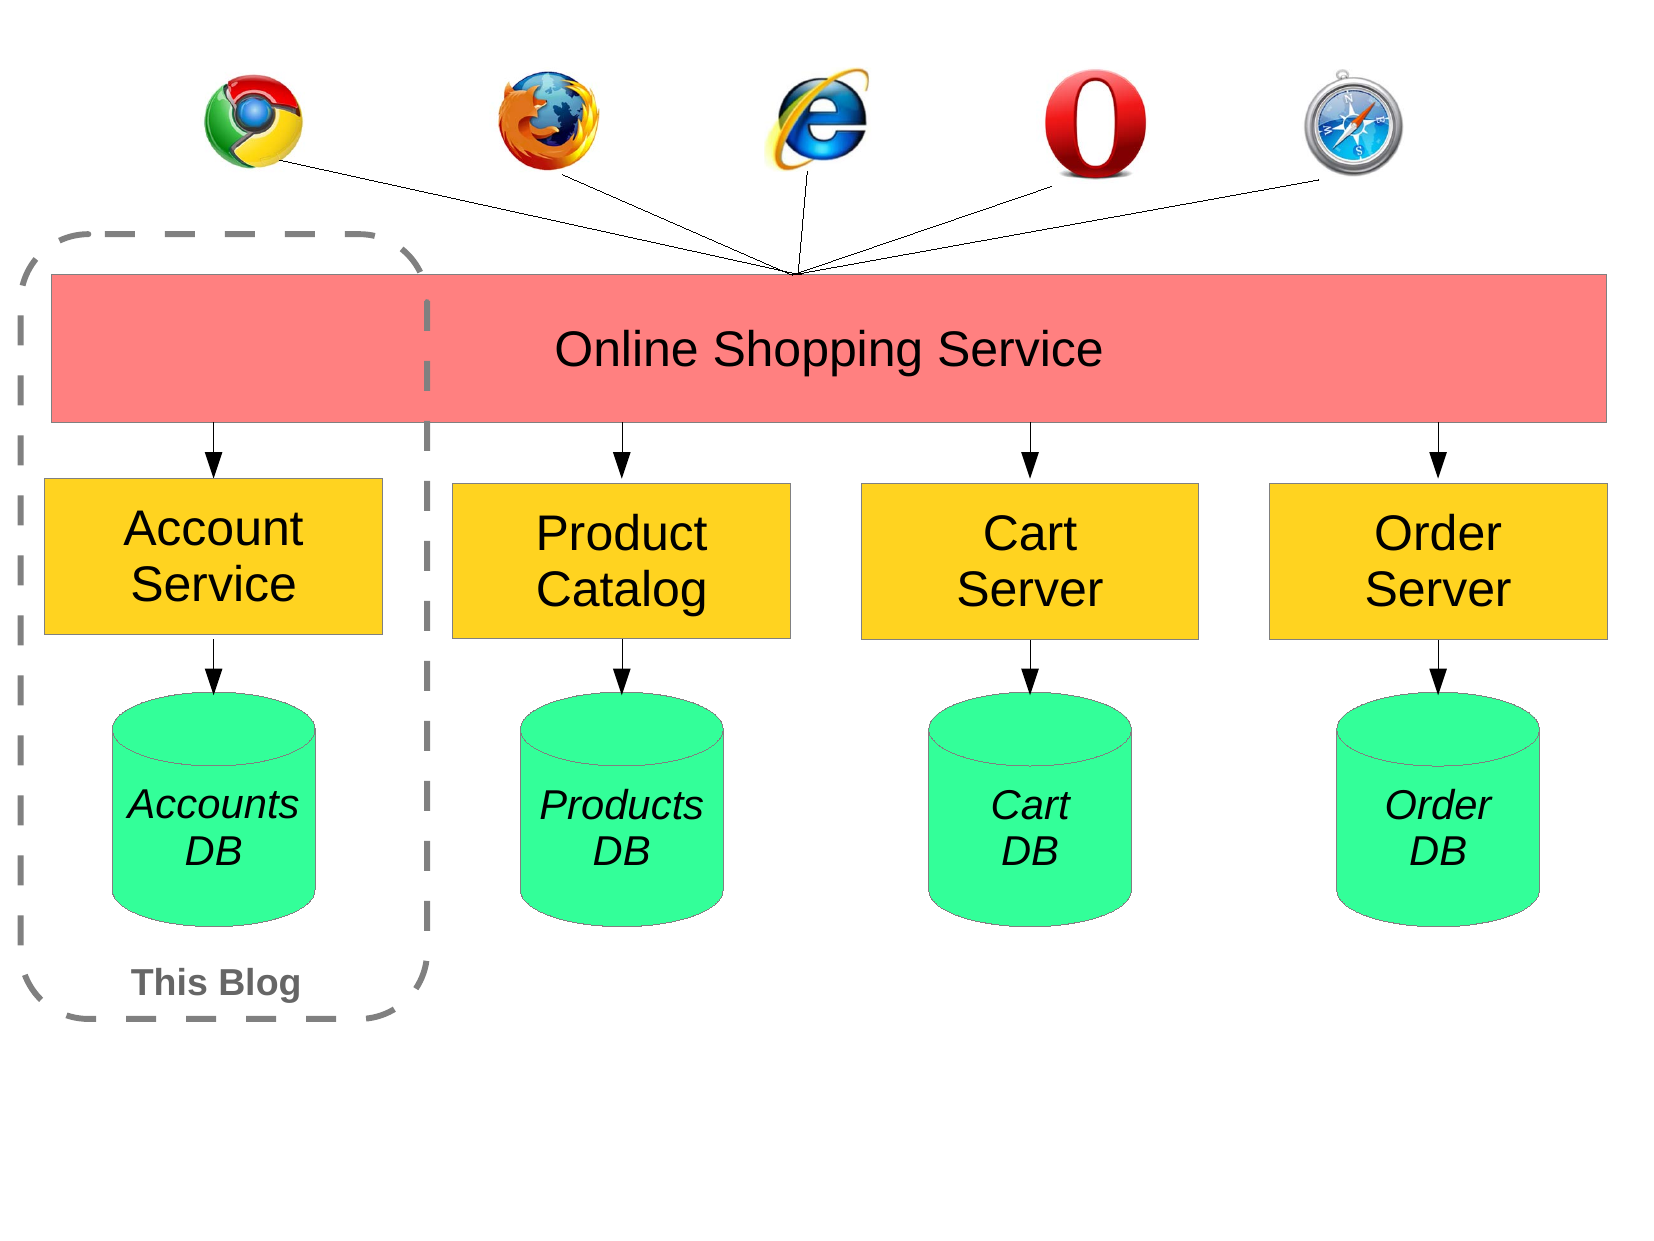

Online Shopping Service
Account
Service
Product
Catalog
Cart
Server
Order
Server
Accounts
DB
Products
DB
Cart
DB
Order
DB
This Blog